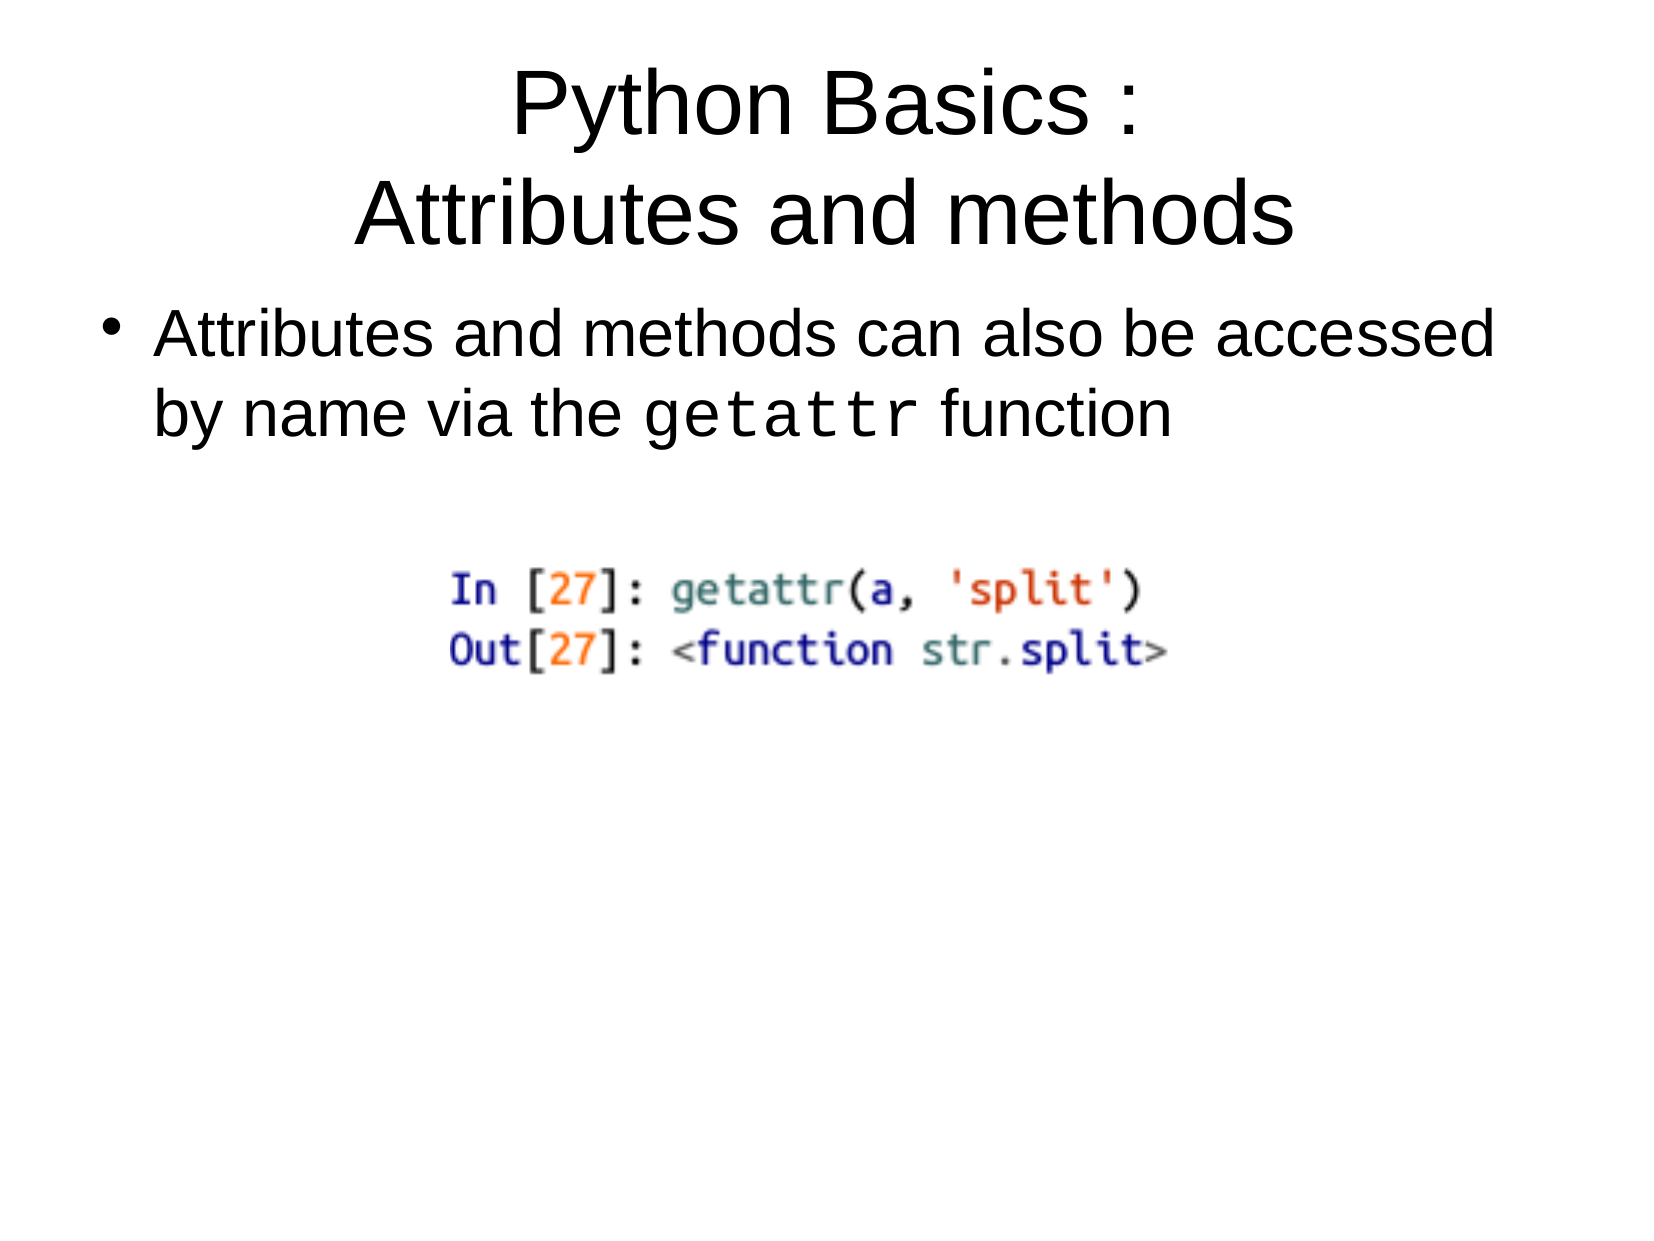

Python Basics :
Attributes and methods
Attributes and methods can also be accessed by name via the getattr function